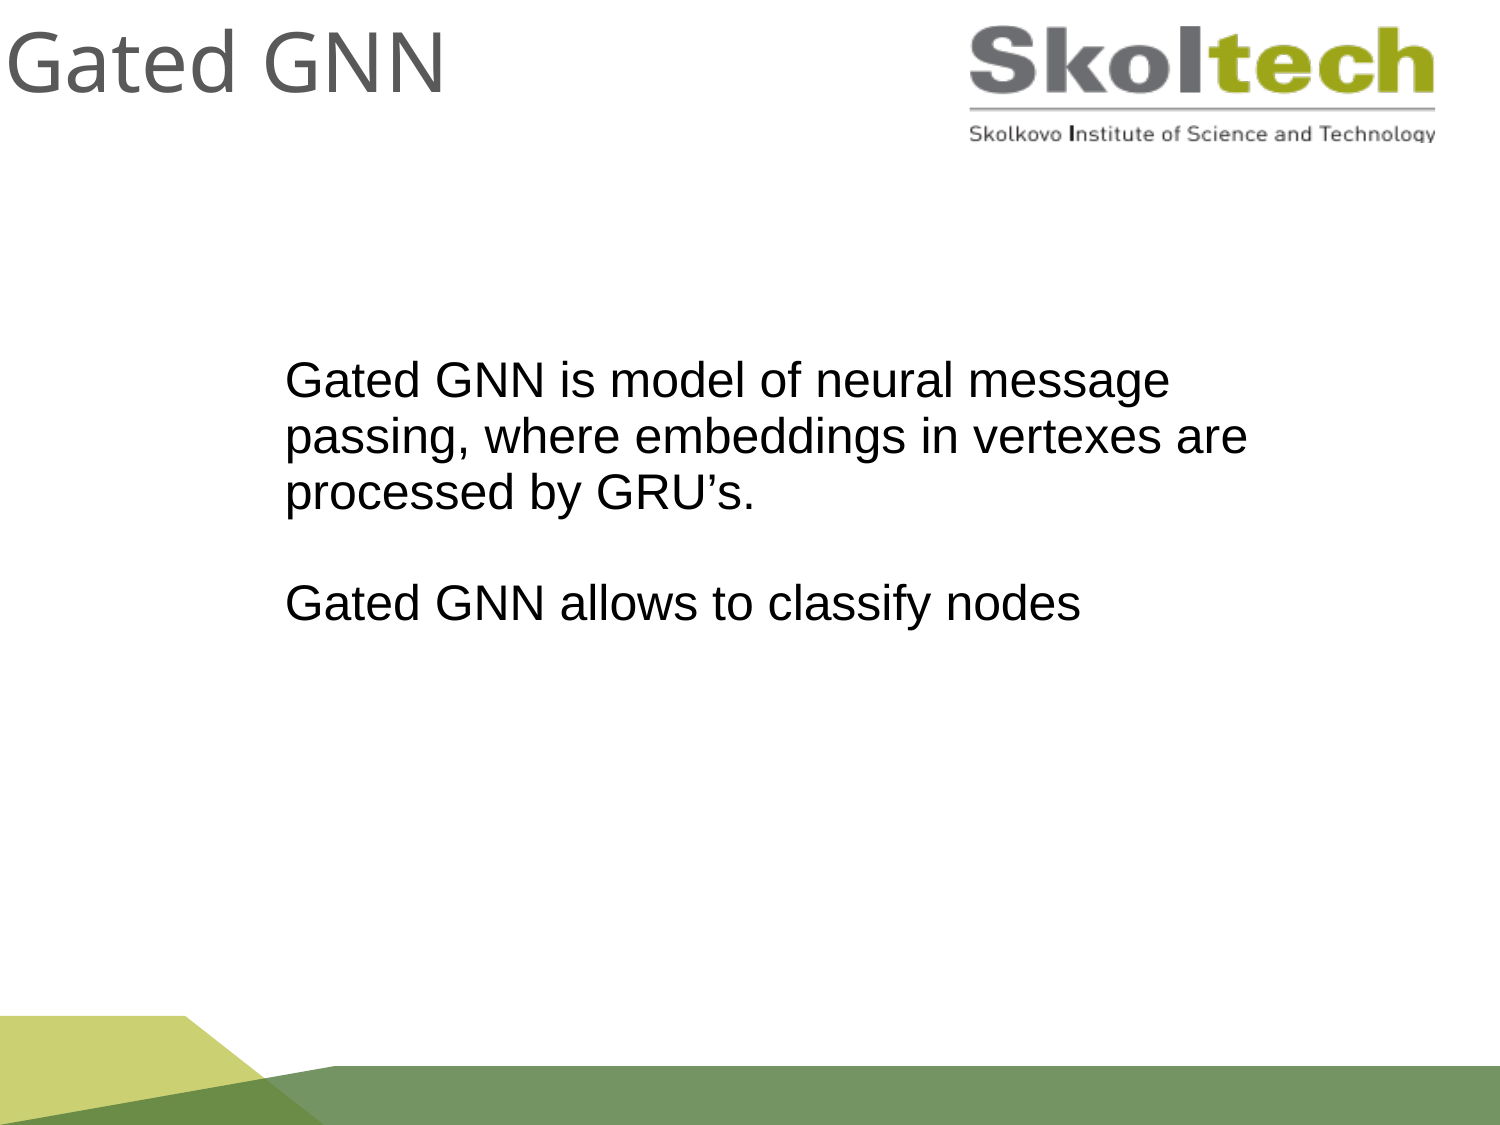

# Gated GNN
Gated GNN is model of neural message passing, where embeddings in vertexes are processed by GRU’s.
Gated GNN allows to classify nodes